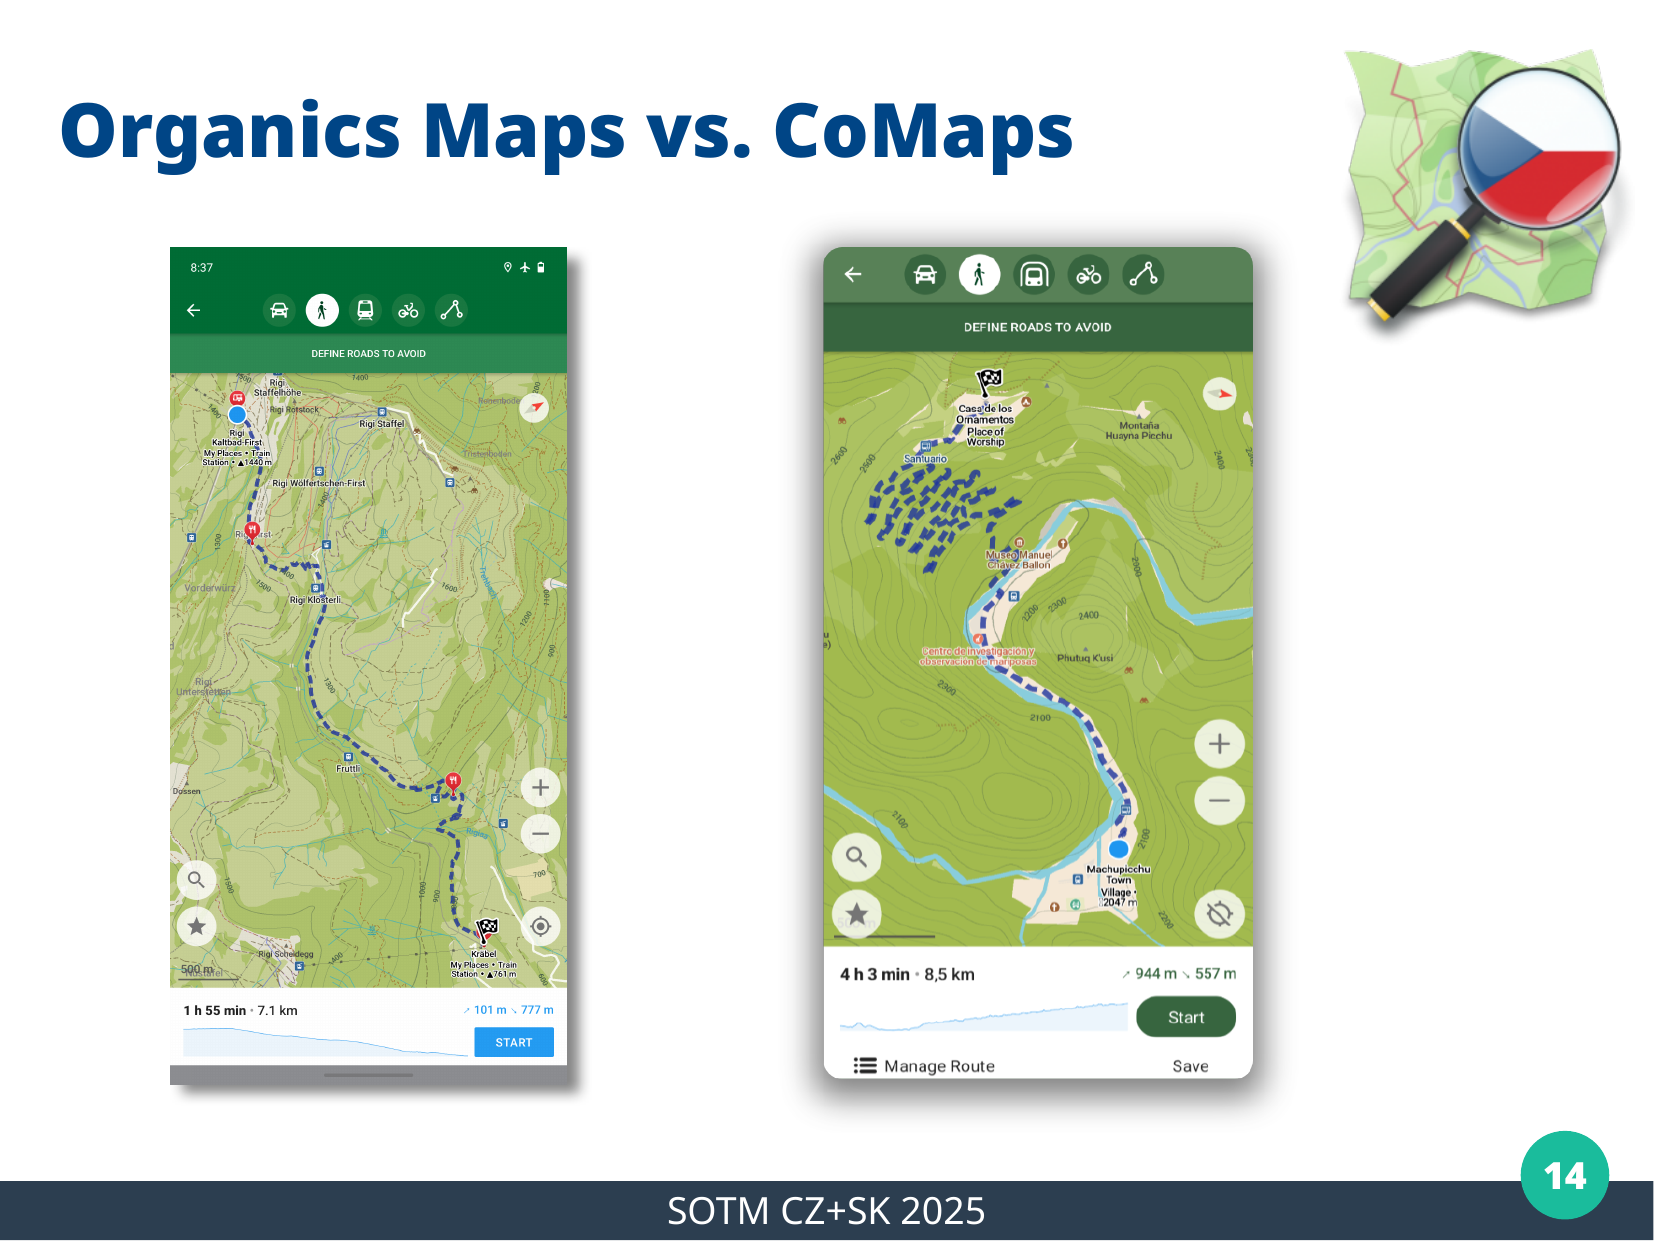

# Organics Maps vs. CoMaps
14
SOTM CZ+SK 2025